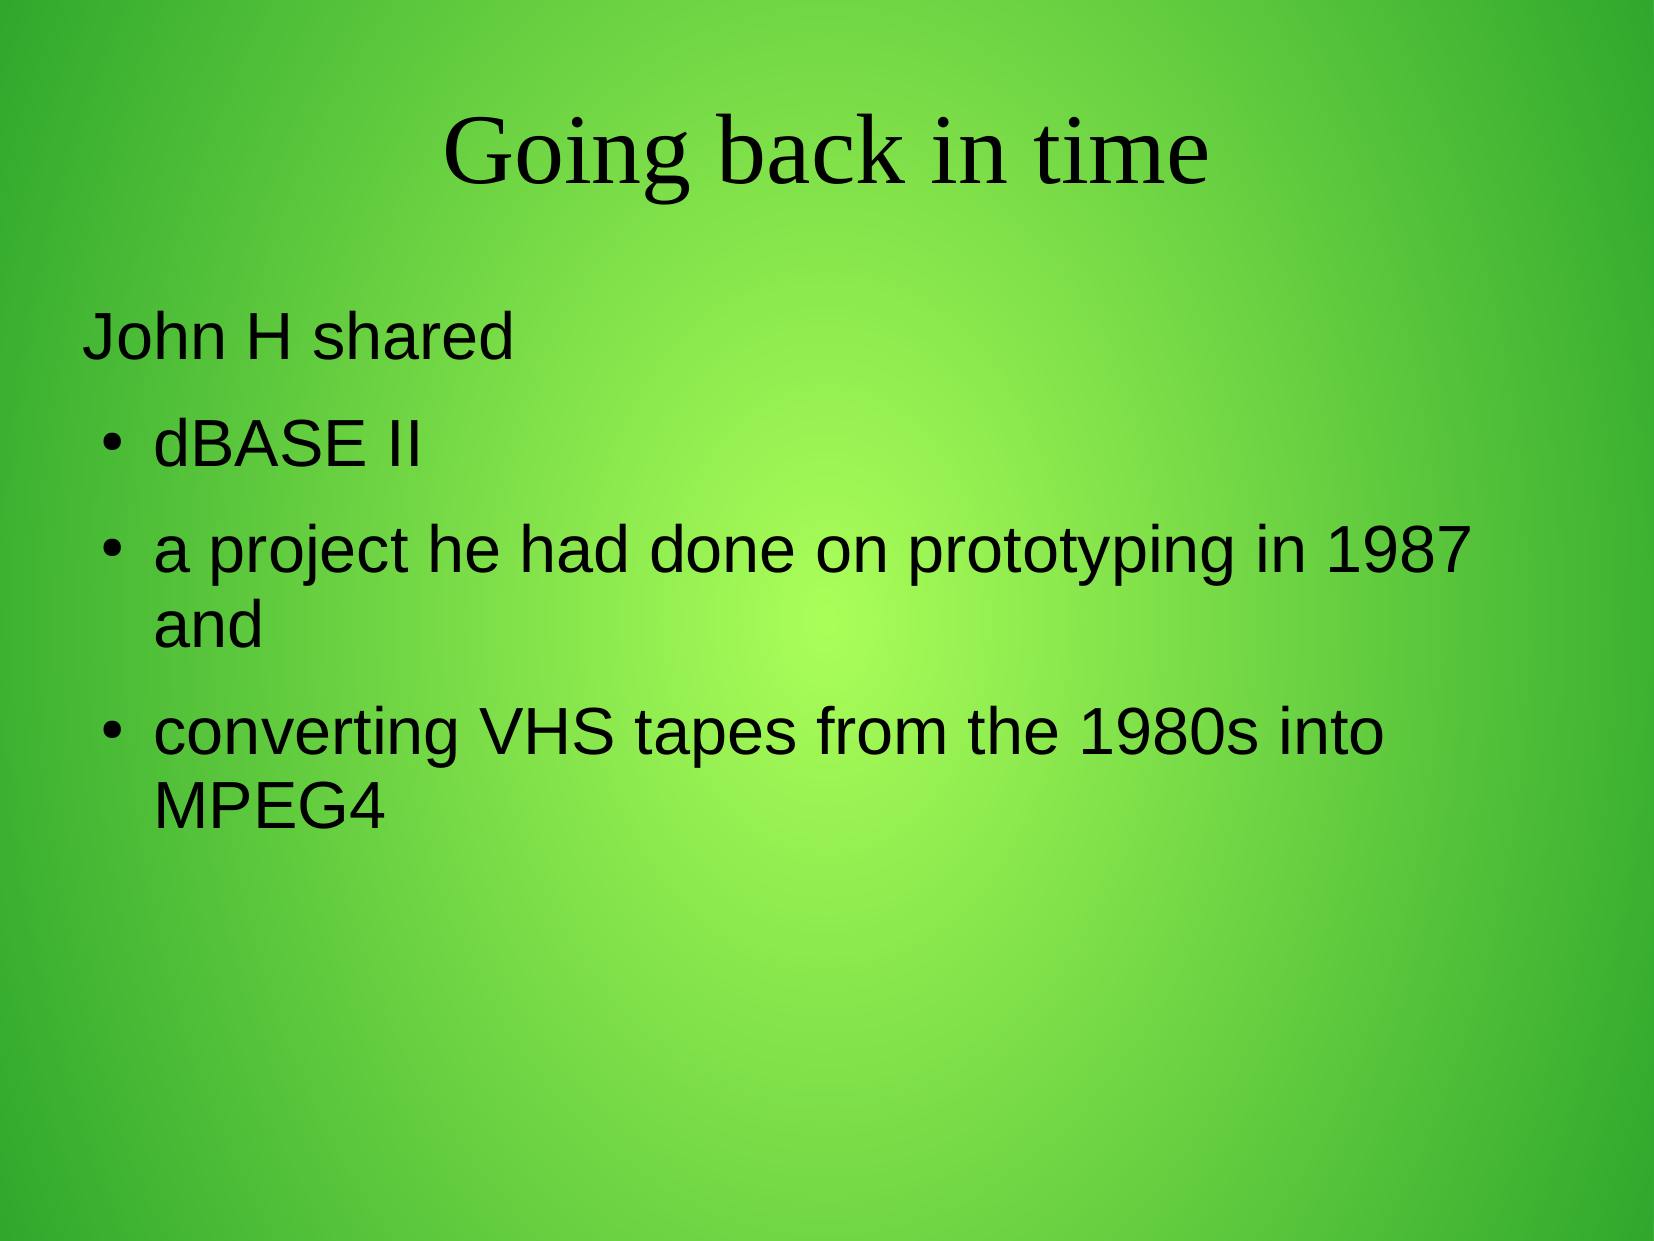

# Going back in time
John H shared
dBASE II
a project he had done on prototyping in 1987 and
converting VHS tapes from the 1980s into MPEG4